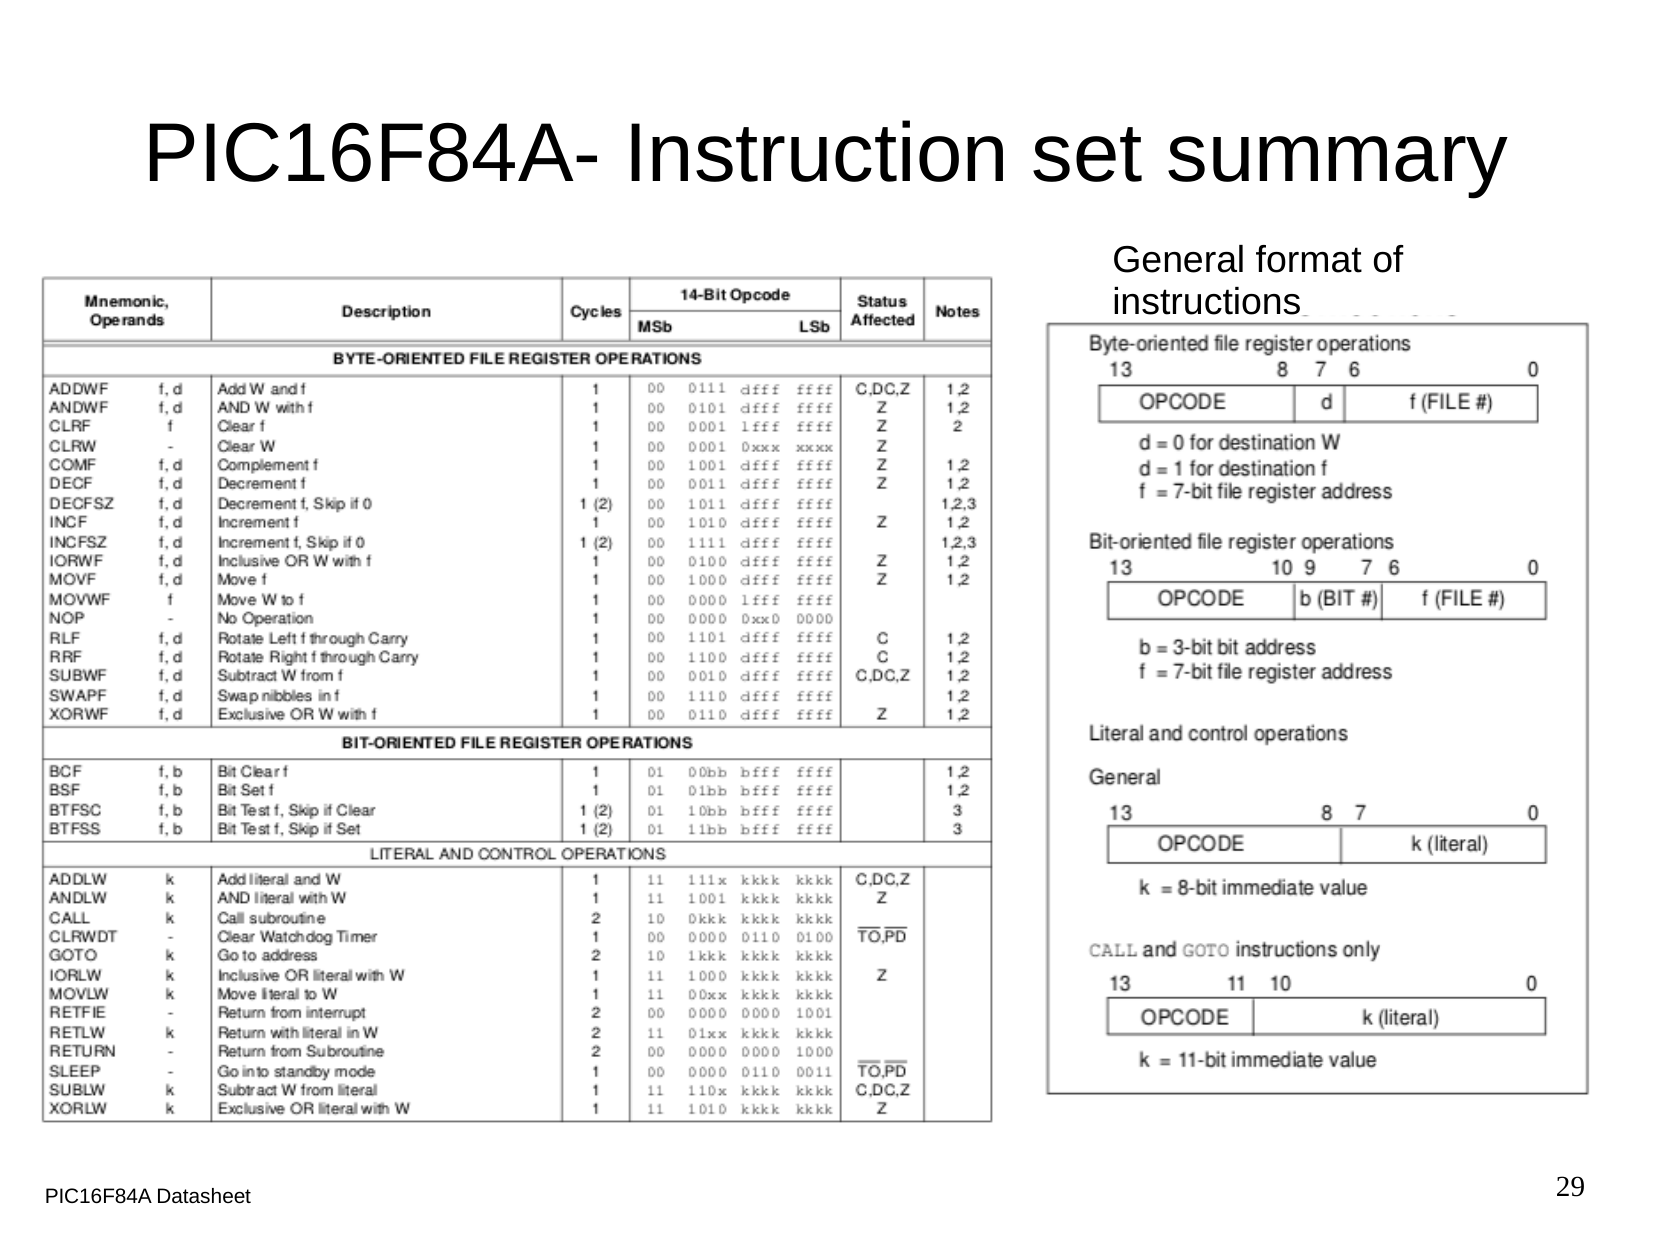

# PIC16F84A- Instruction set summary
General format of instructions
29
PIC16F84A Datasheet